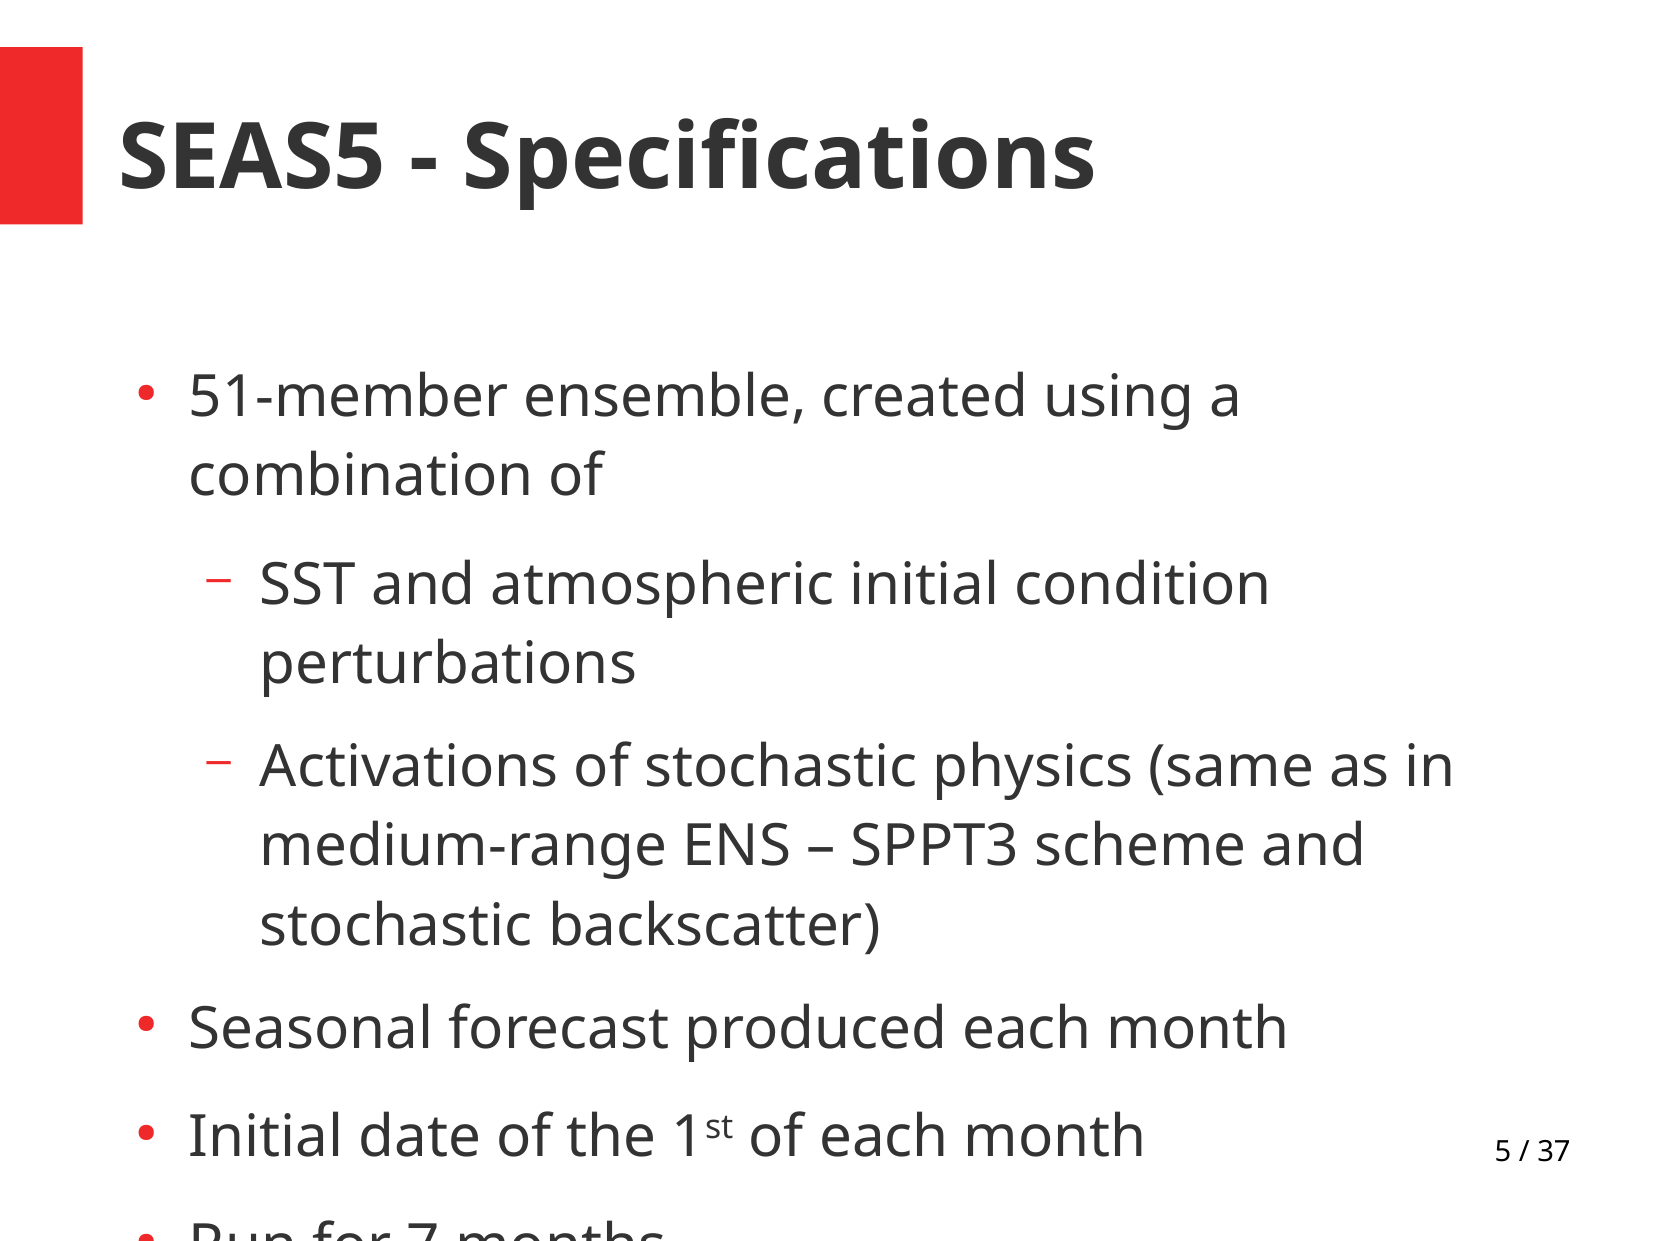

# SEAS5 - Specifications
51-member ensemble, created using a combination of
SST and atmospheric initial condition perturbations
Activations of stochastic physics (same as in medium-range ENS – SPPT3 scheme and stochastic backscatter)
Seasonal forecast produced each month
Initial date of the 1st of each month
Run for 7 months
5